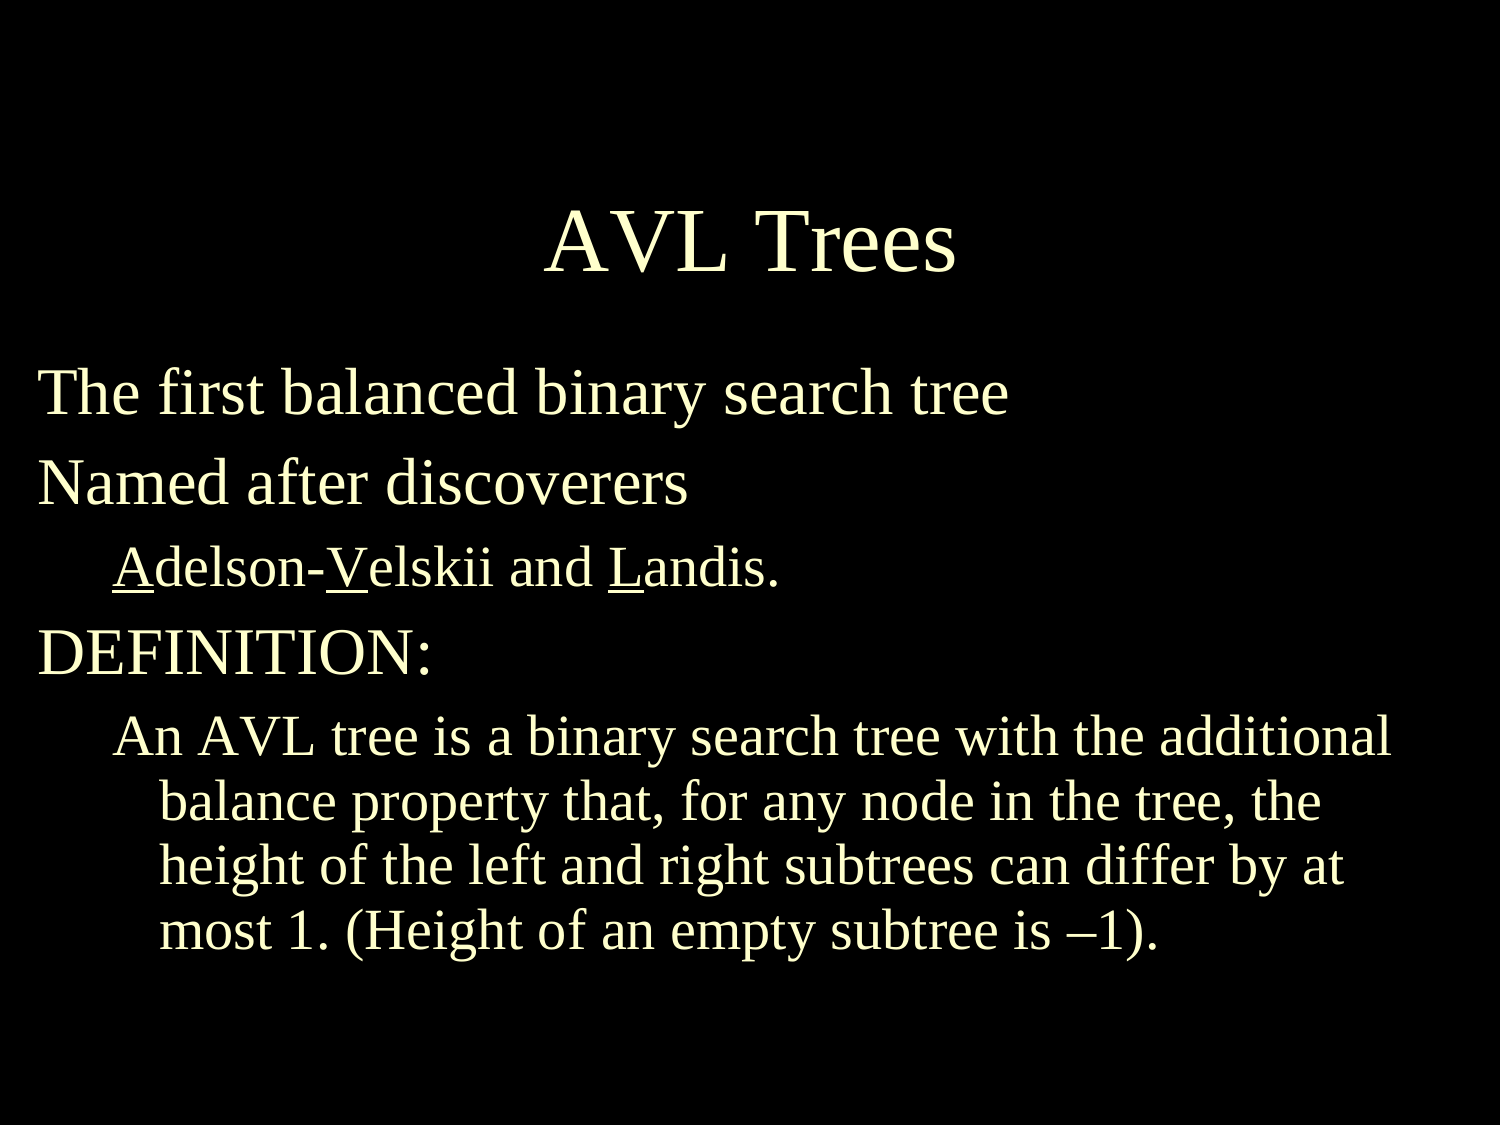

# AVL Trees
The first balanced binary search tree
Named after discoverers
Adelson-Velskii and Landis.
DEFINITION:
An AVL tree is a binary search tree with the additional balance property that, for any node in the tree, the height of the left and right subtrees can differ by at most 1. (Height of an empty subtree is –1).